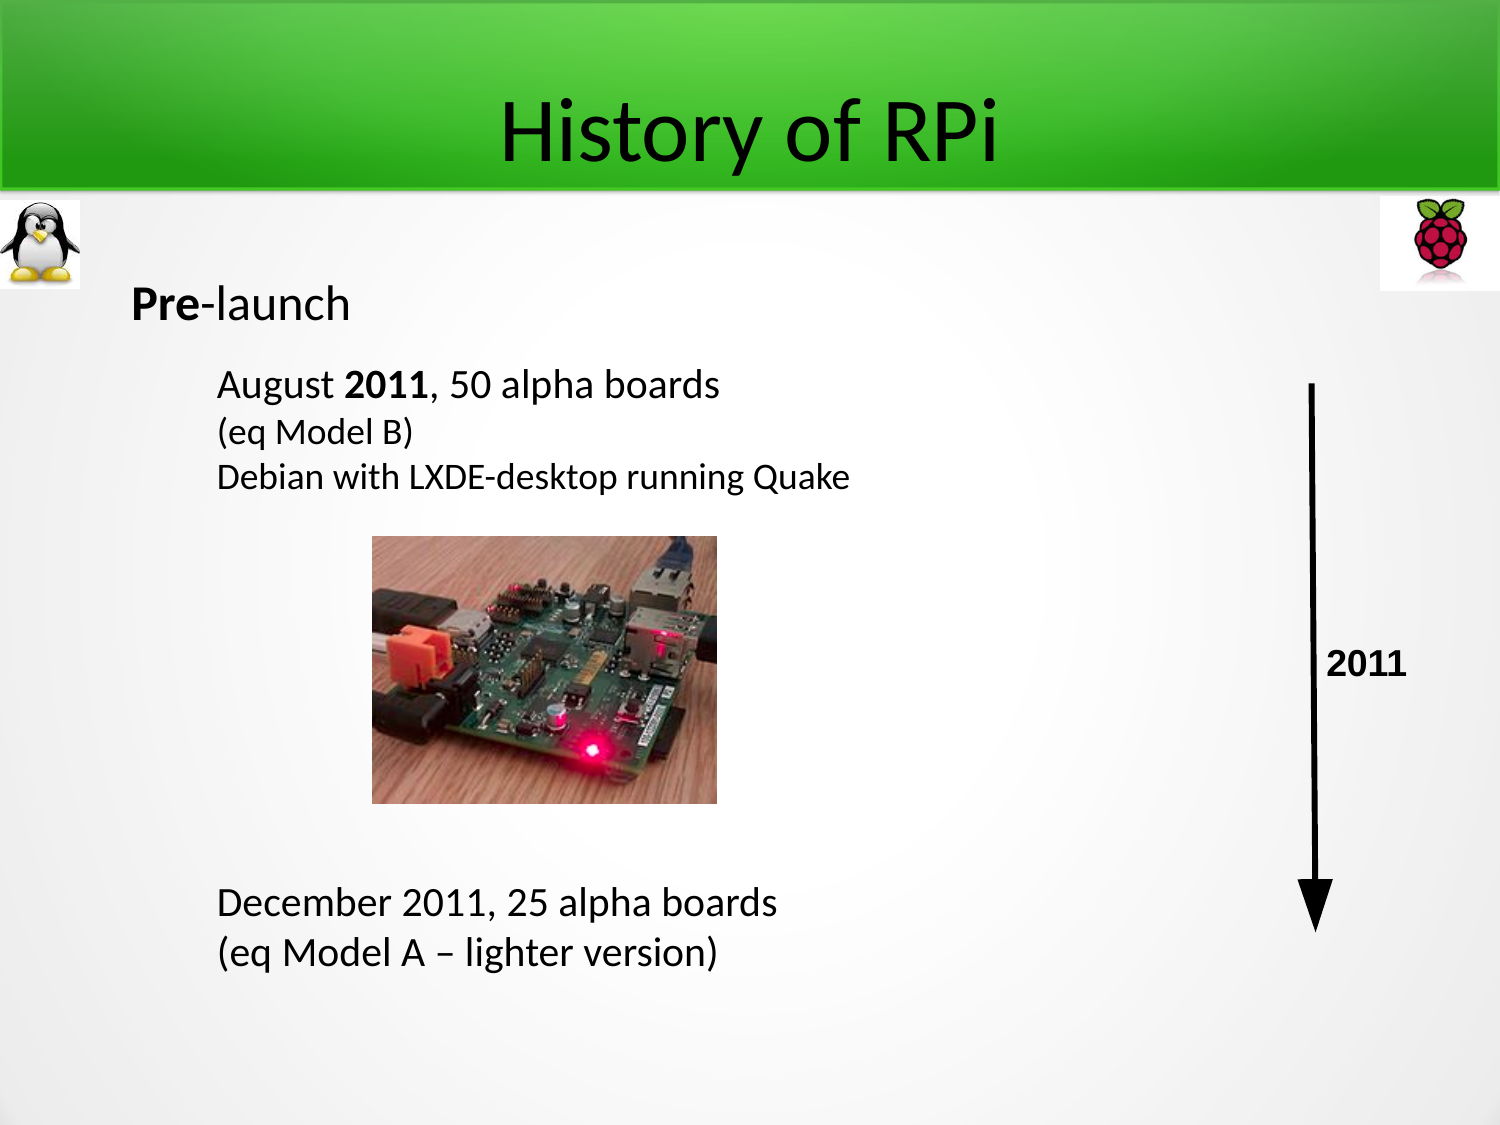

# History of RPi
Pre-launch
August 2011, 50 alpha boards
(eq Model B)
Debian with LXDE-desktop running Quake
December 2011, 25 alpha boards
(eq Model A – lighter version)
2011